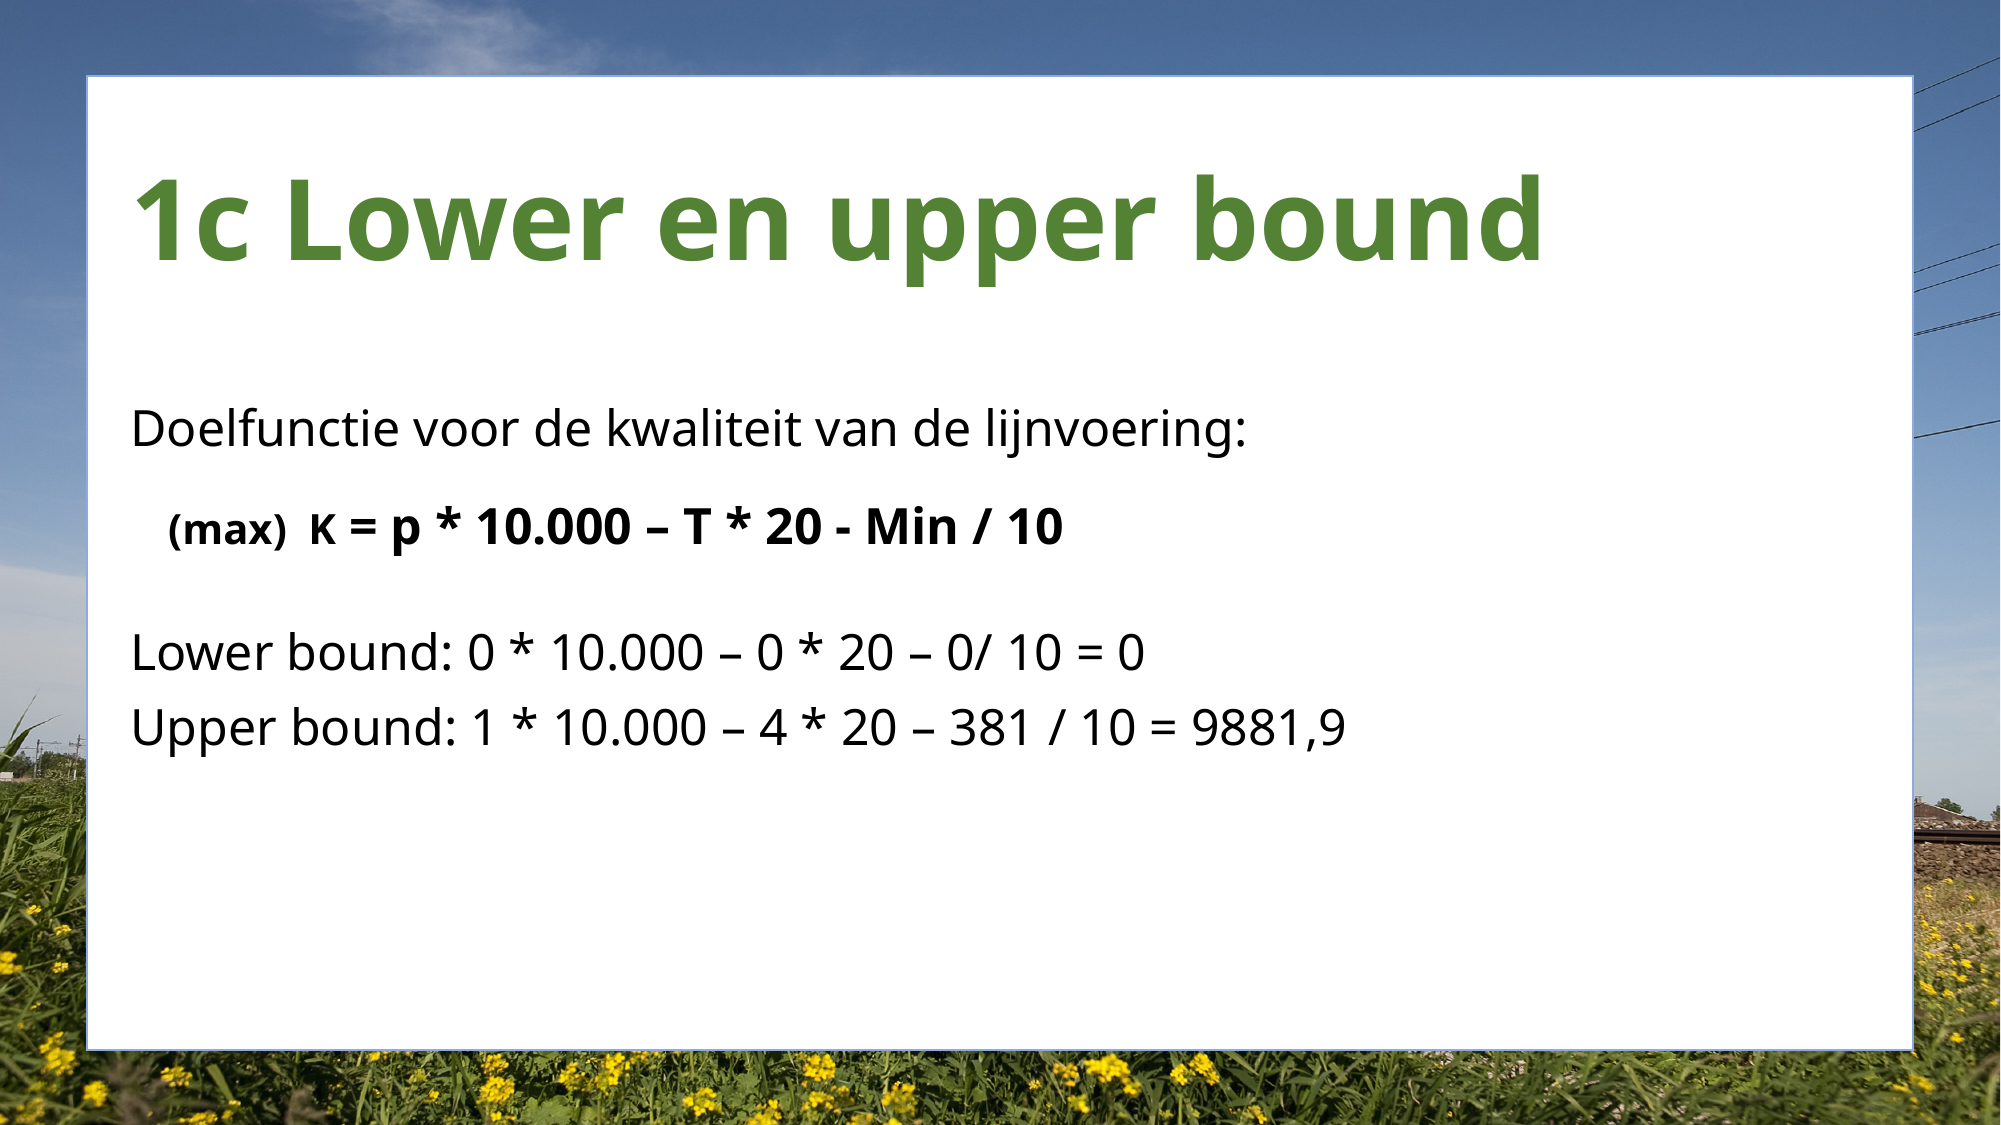

# 1c Lower en upper bound
Doelfunctie voor de kwaliteit van de lijnvoering:
Lower bound: 0 * 10.000 – 0 * 20 – 0/ 10 = 0
Upper bound: 1 * 10.000 – 4 * 20 – 381 / 10 = 9881,9
(max) K = p * 10.000 – T * 20 - Min / 10